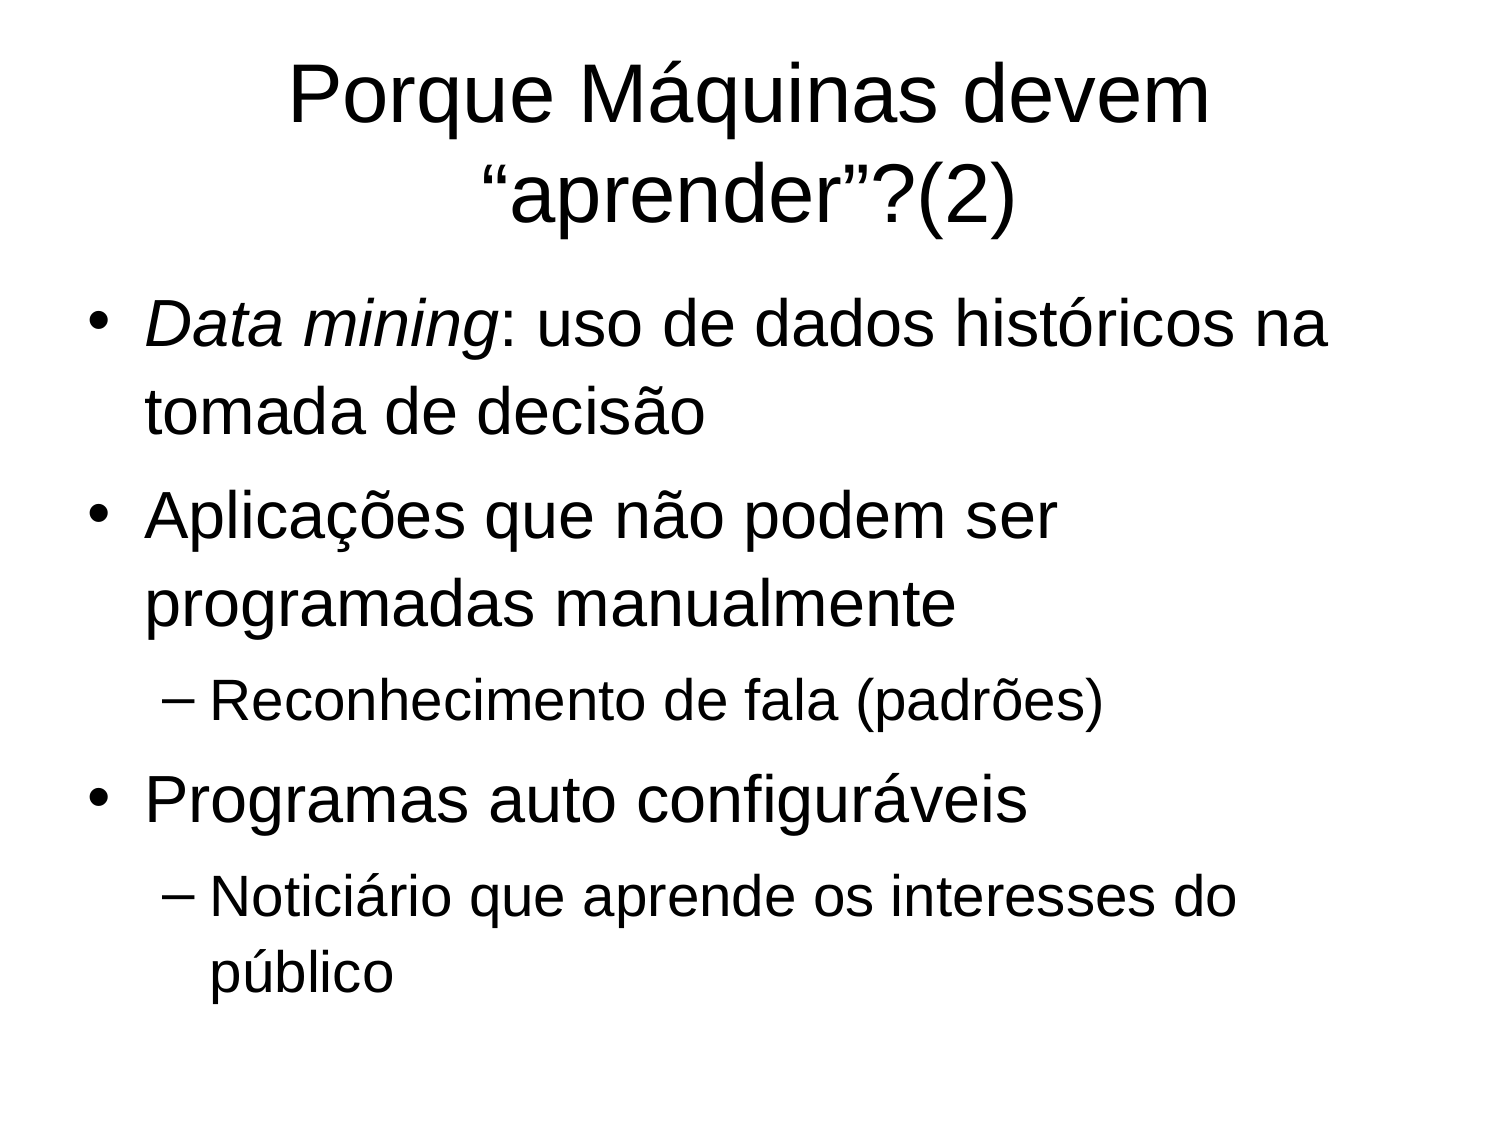

# Porque Máquinas devem “aprender”?(2)
Data mining: uso de dados históricos na tomada de decisão
Aplicações que não podem ser programadas manualmente
Reconhecimento de fala (padrões)
Programas auto configuráveis
Noticiário que aprende os interesses do público